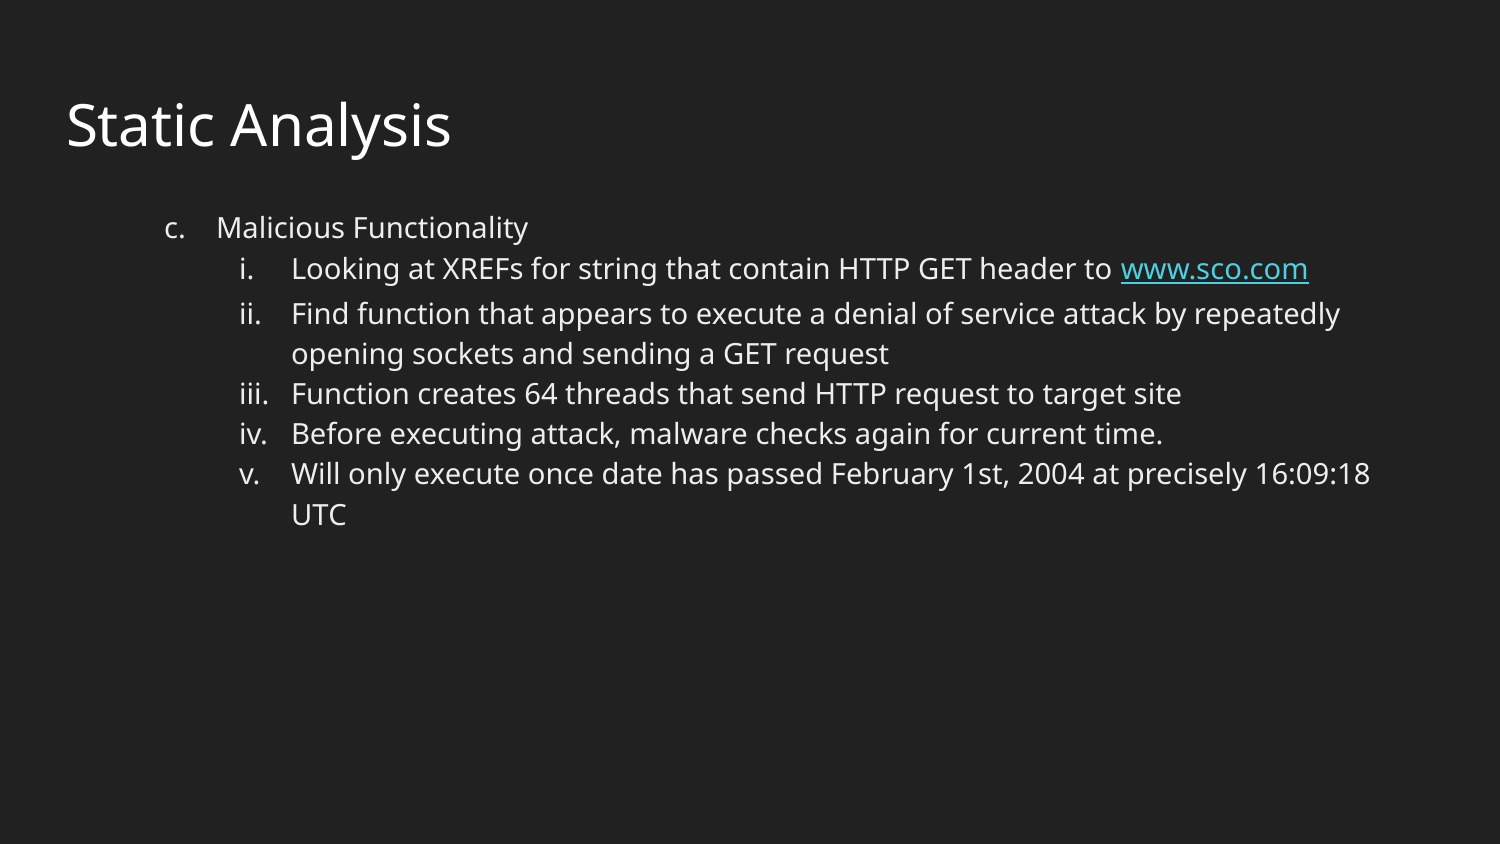

# Static Analysis
Malicious Functionality
Looking at XREFs for string that contain HTTP GET header to www.sco.com
Find function that appears to execute a denial of service attack by repeatedly opening sockets and sending a GET request
Function creates 64 threads that send HTTP request to target site
Before executing attack, malware checks again for current time.
Will only execute once date has passed February 1st, 2004 at precisely 16:09:18 UTC